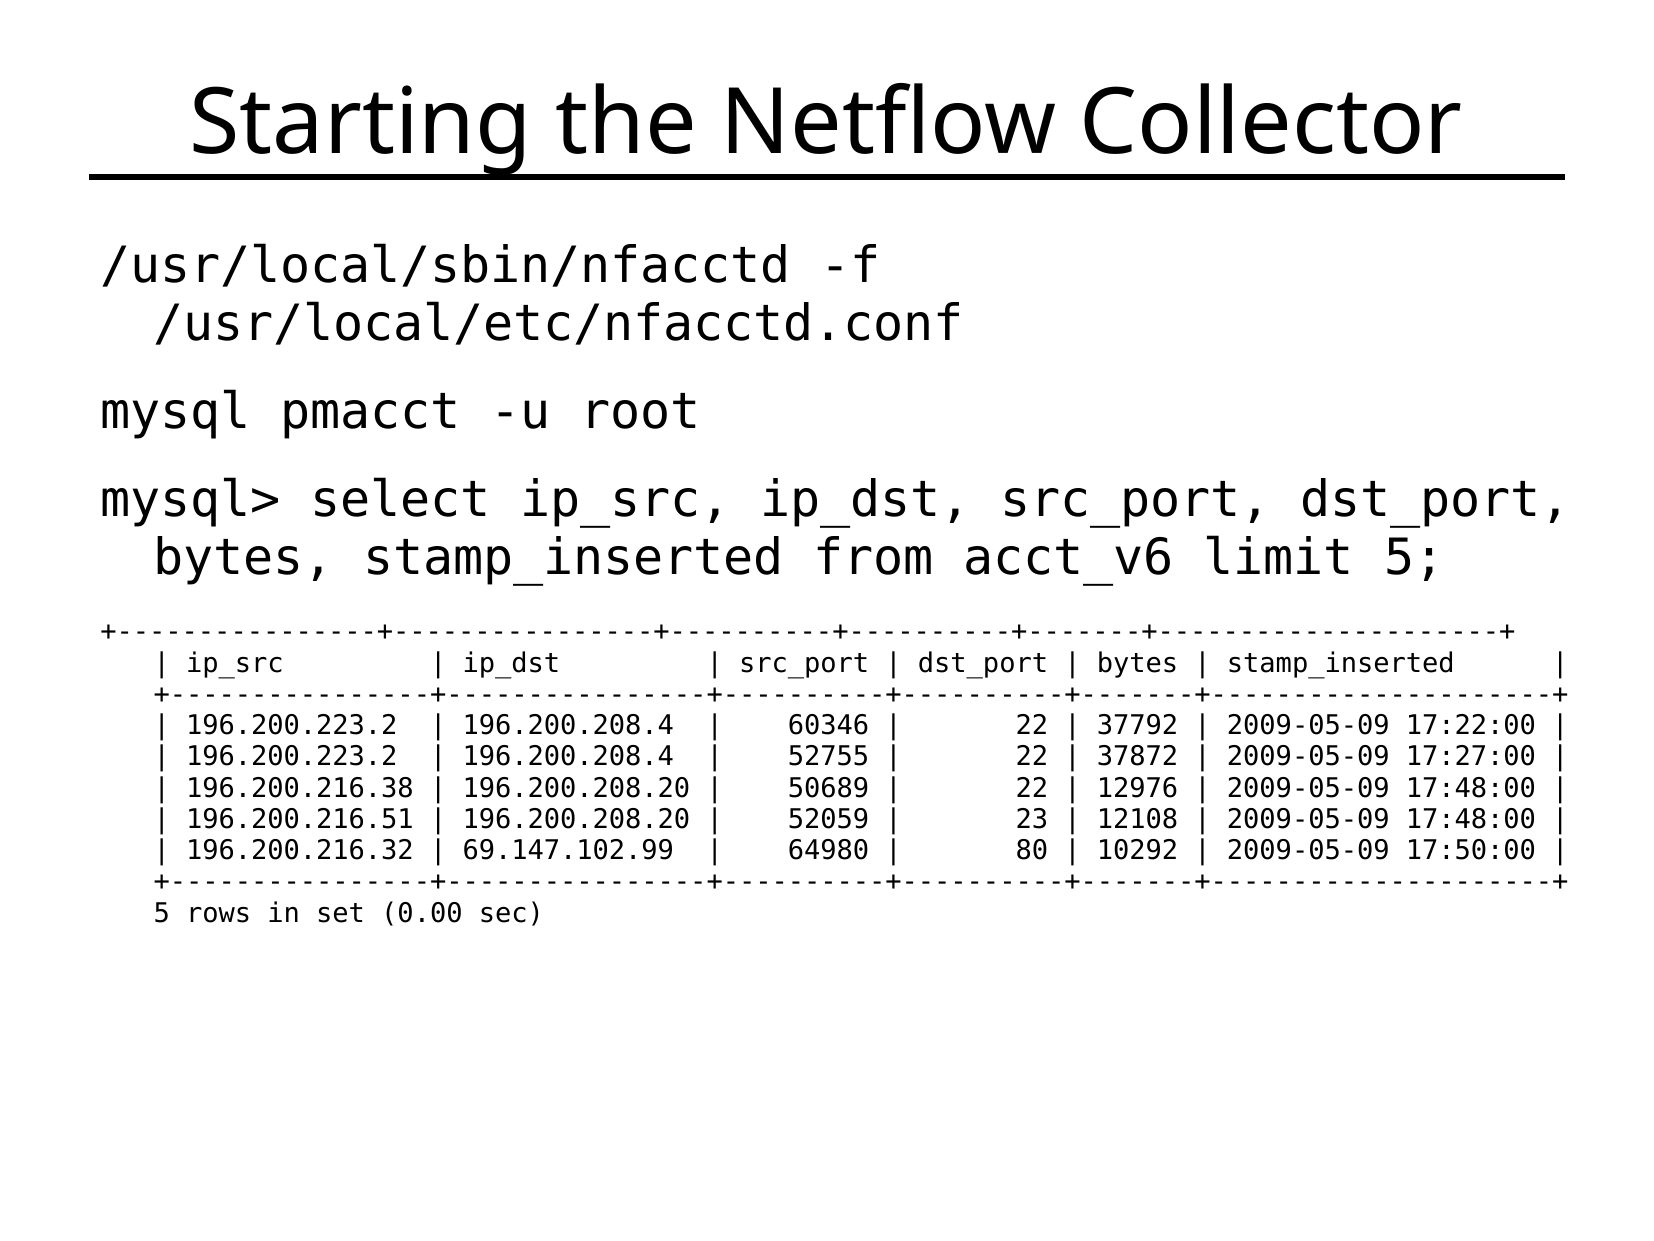

# Starting the Netflow Collector
/usr/local/sbin/nfacctd -f /usr/local/etc/nfacctd.conf
mysql pmacct -u root
mysql> select ip_src, ip_dst, src_port, dst_port, bytes, stamp_inserted from acct_v6 limit 5;
+----------------+----------------+----------+----------+-------+---------------------+
| ip_src | ip_dst | src_port | dst_port | bytes | stamp_inserted |
+----------------+----------------+----------+----------+-------+---------------------+
| 196.200.223.2 | 196.200.208.4 | 60346 | 22 | 37792 | 2009-05-09 17:22:00 |
| 196.200.223.2 | 196.200.208.4 | 52755 | 22 | 37872 | 2009-05-09 17:27:00 |
| 196.200.216.38 | 196.200.208.20 | 50689 | 22 | 12976 | 2009-05-09 17:48:00 |
| 196.200.216.51 | 196.200.208.20 | 52059 | 23 | 12108 | 2009-05-09 17:48:00 |
| 196.200.216.32 | 69.147.102.99 | 64980 | 80 | 10292 | 2009-05-09 17:50:00 |
+----------------+----------------+----------+----------+-------+---------------------+
5 rows in set (0.00 sec)